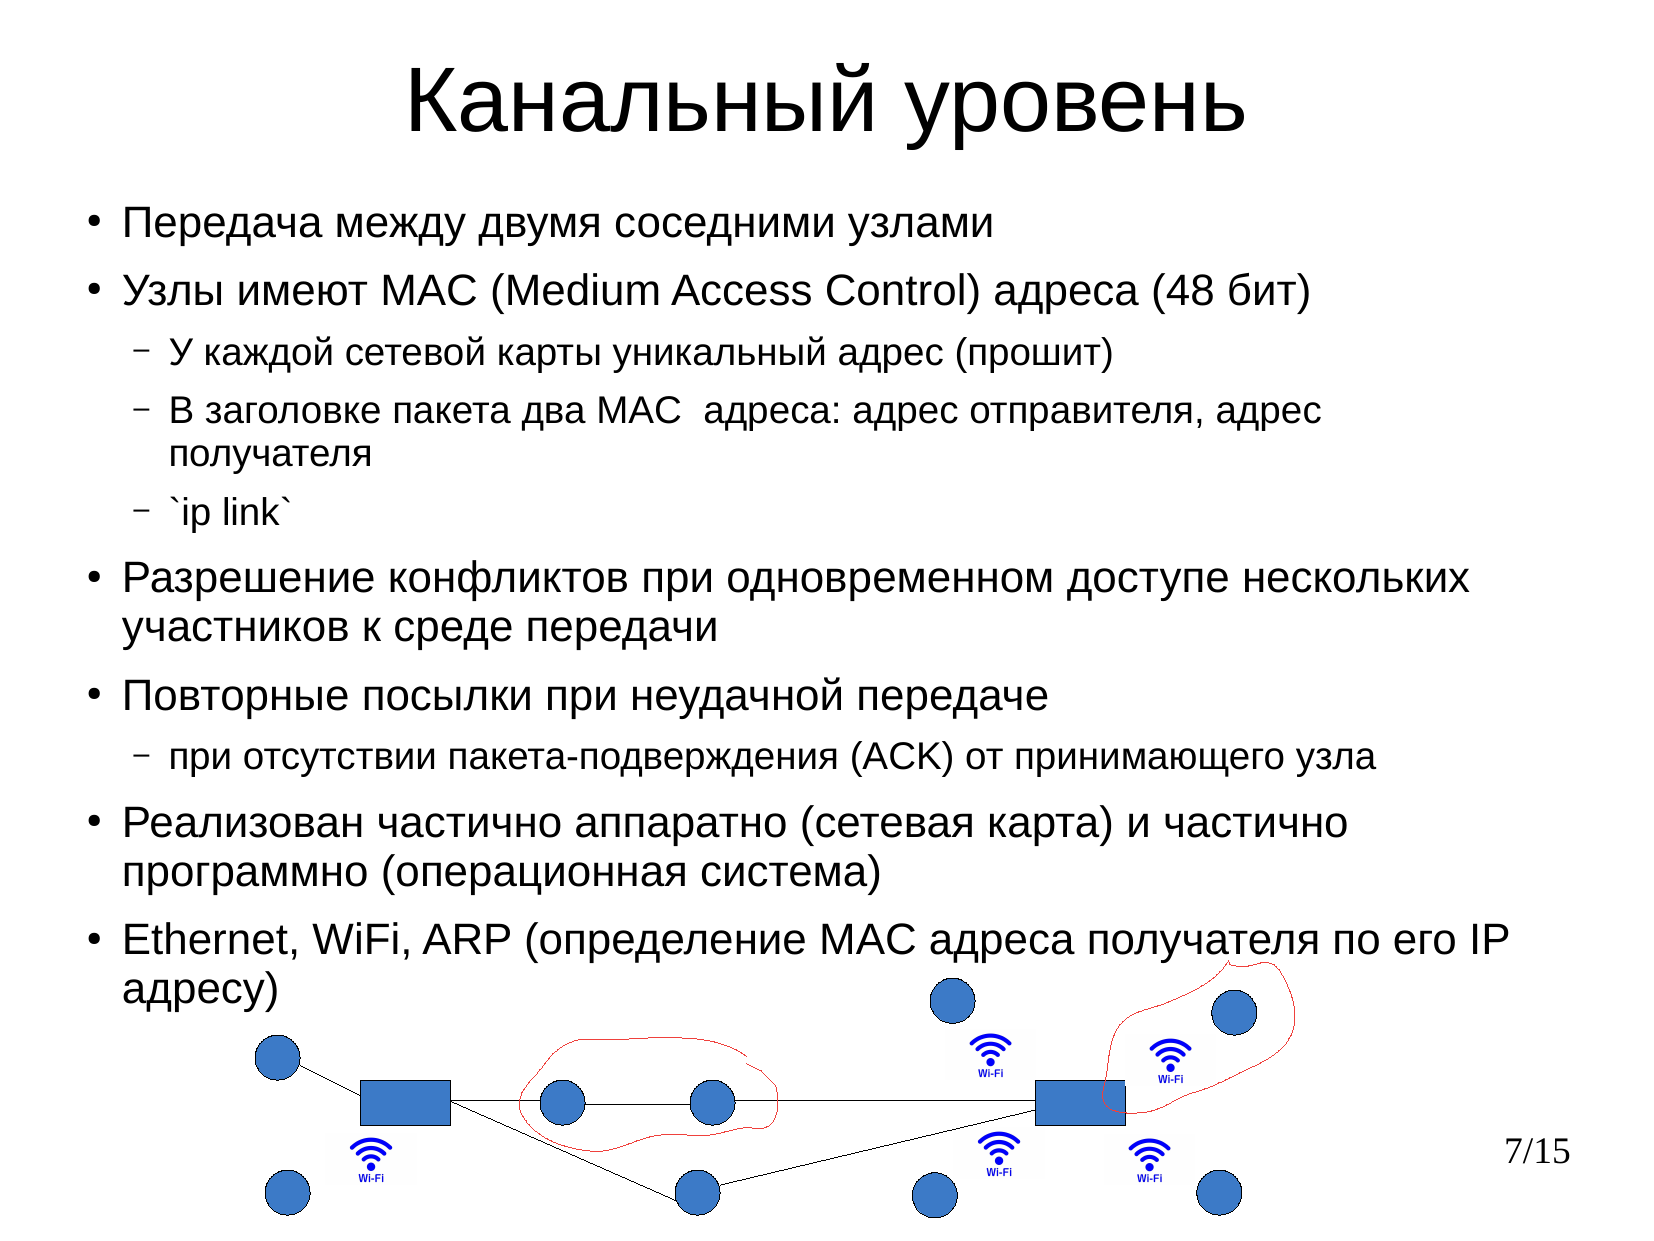

# Канальный уровень
Передача между двумя соседними узлами
Узлы имеют MAC (Medium Access Control) адреса (48 бит)
У каждой сетевой карты уникальный адрес (прошит)
В заголовке пакета два MAC адреса: адрес отправителя, адрес получателя
`ip link`
Разрешение конфликтов при одновременном доступе нескольких участников к среде передачи
Повторные посылки при неудачной передаче
при отсутствии пакета-подверждения (ACK) от принимающего узла
Реализован частично аппаратно (сетевая карта) и частично программно (операционная система)
Ethernet, WiFi, ARP (определение MAC адреса получателя по его IP адресу)
7